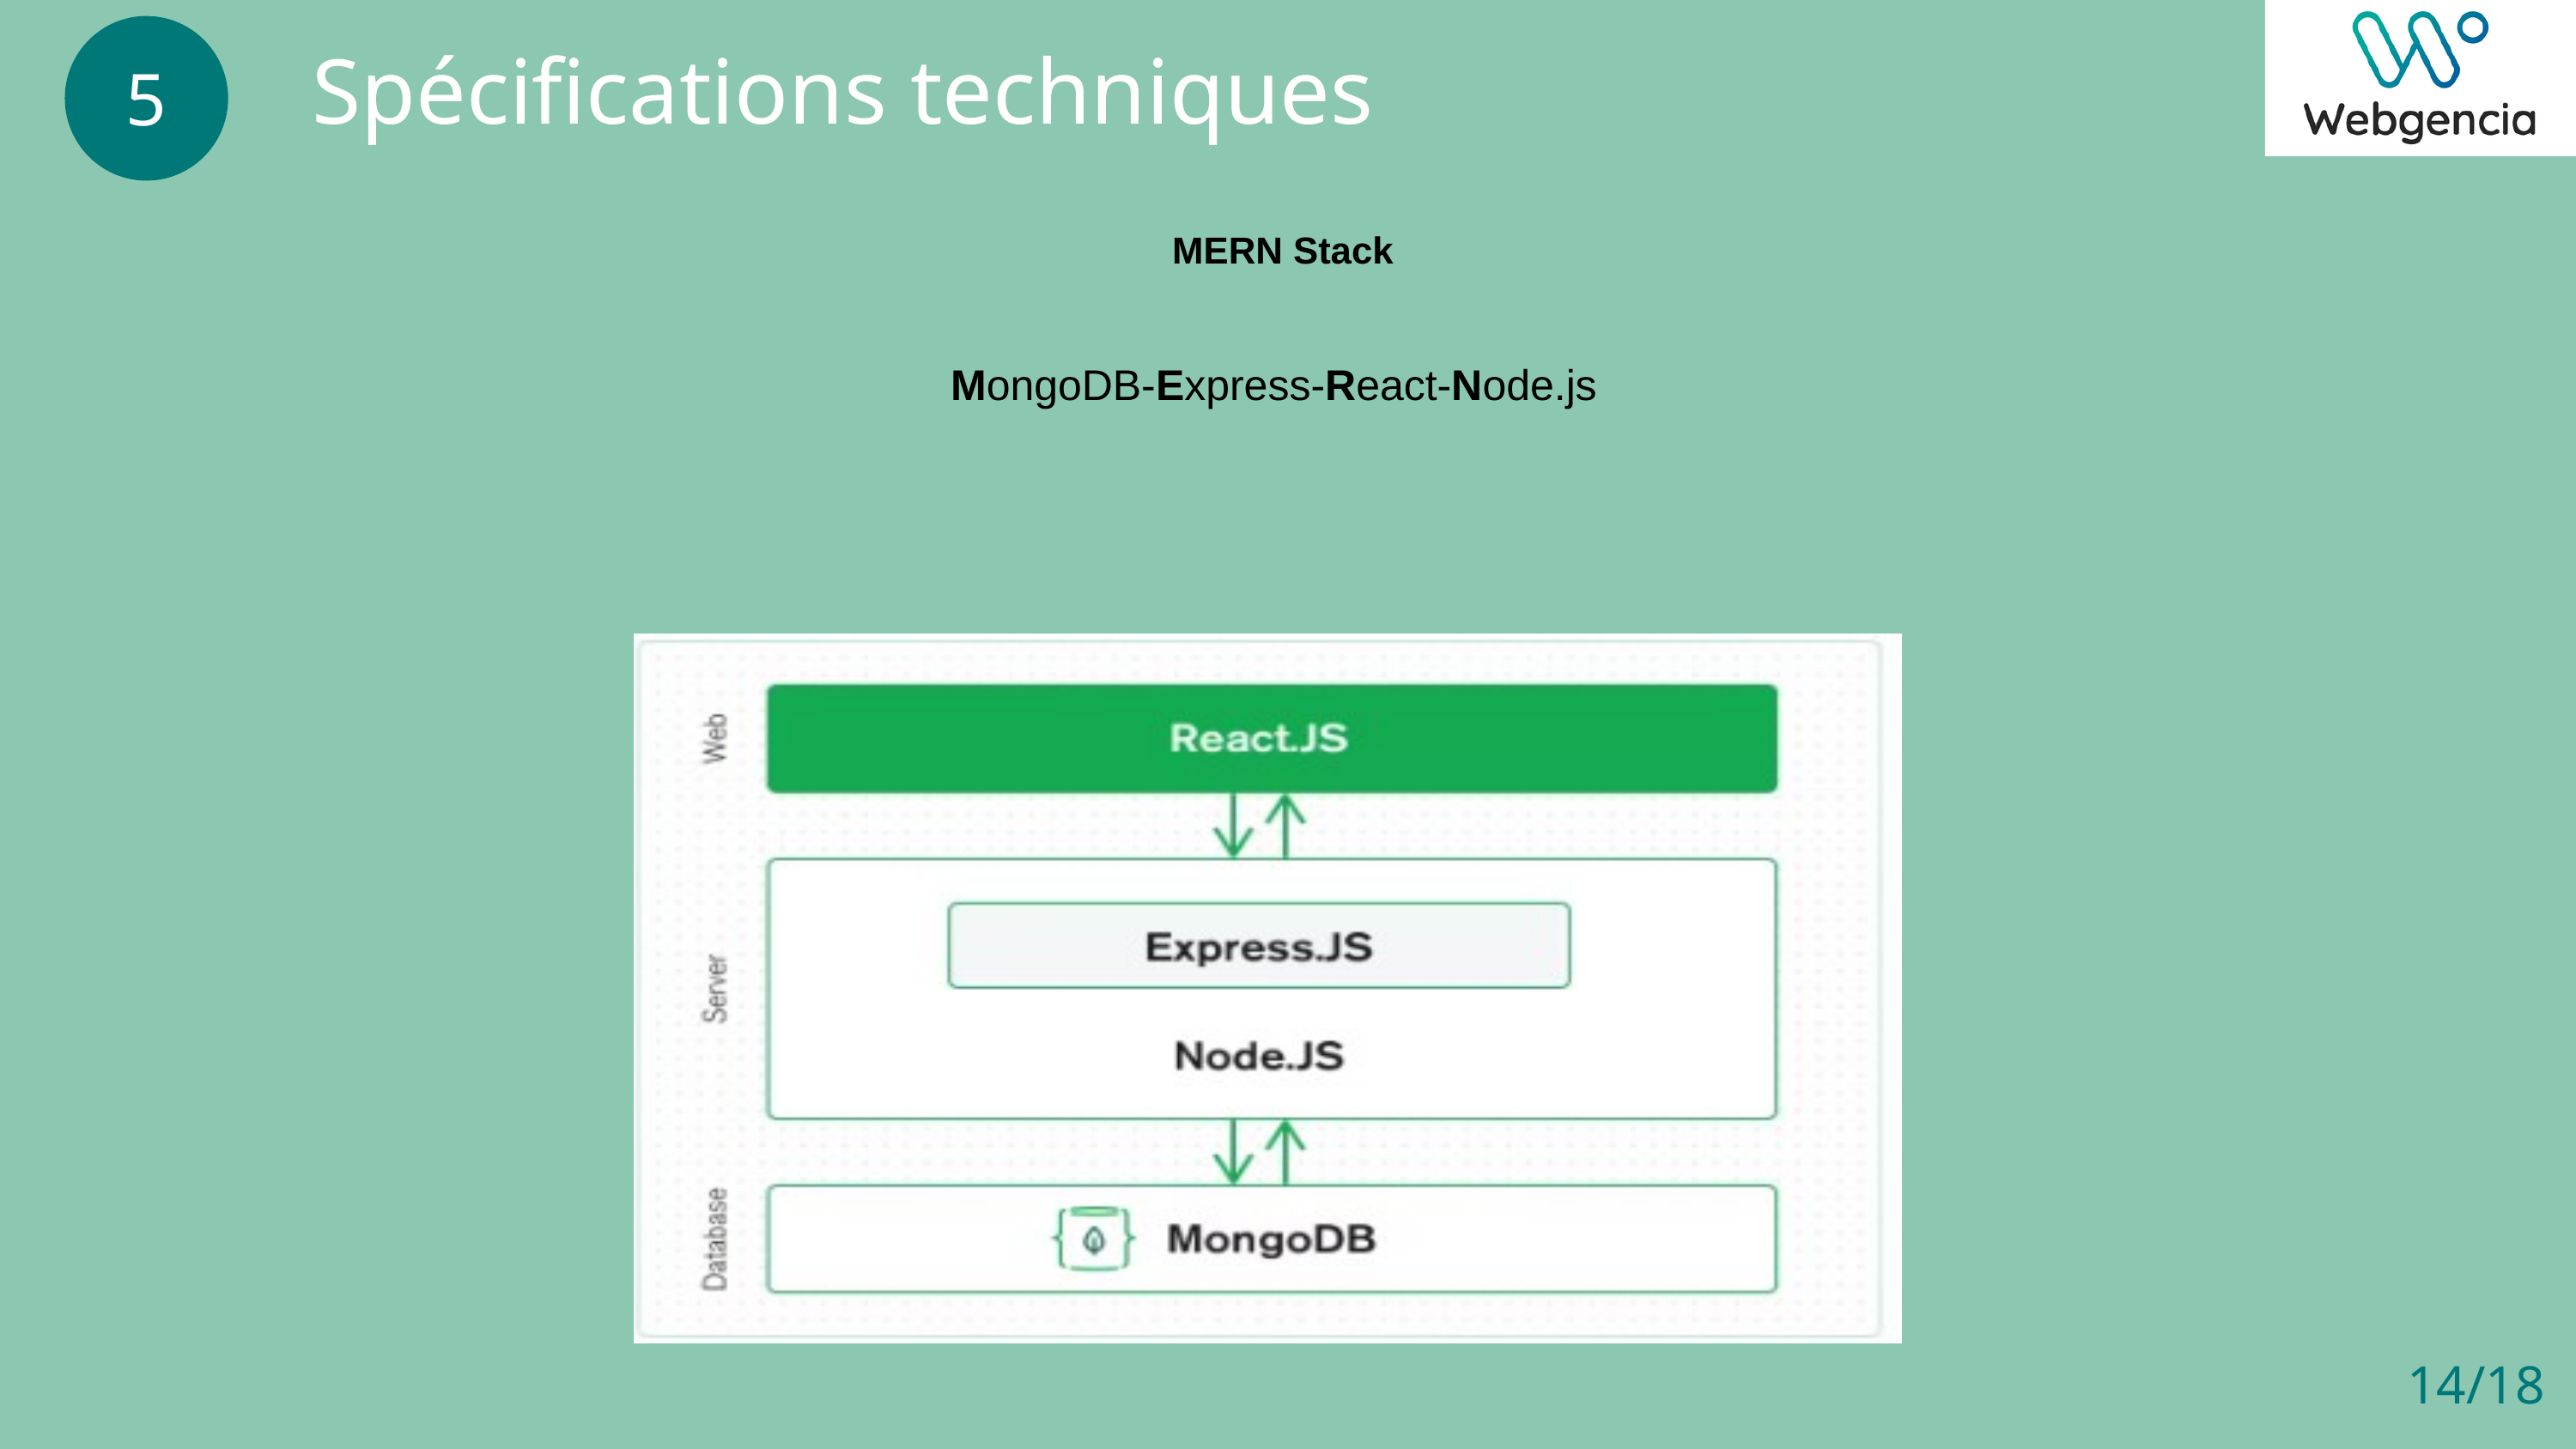

5
Spécifications techniques
MERN Stack
MongoDB-Express-React-Node.js
14/18